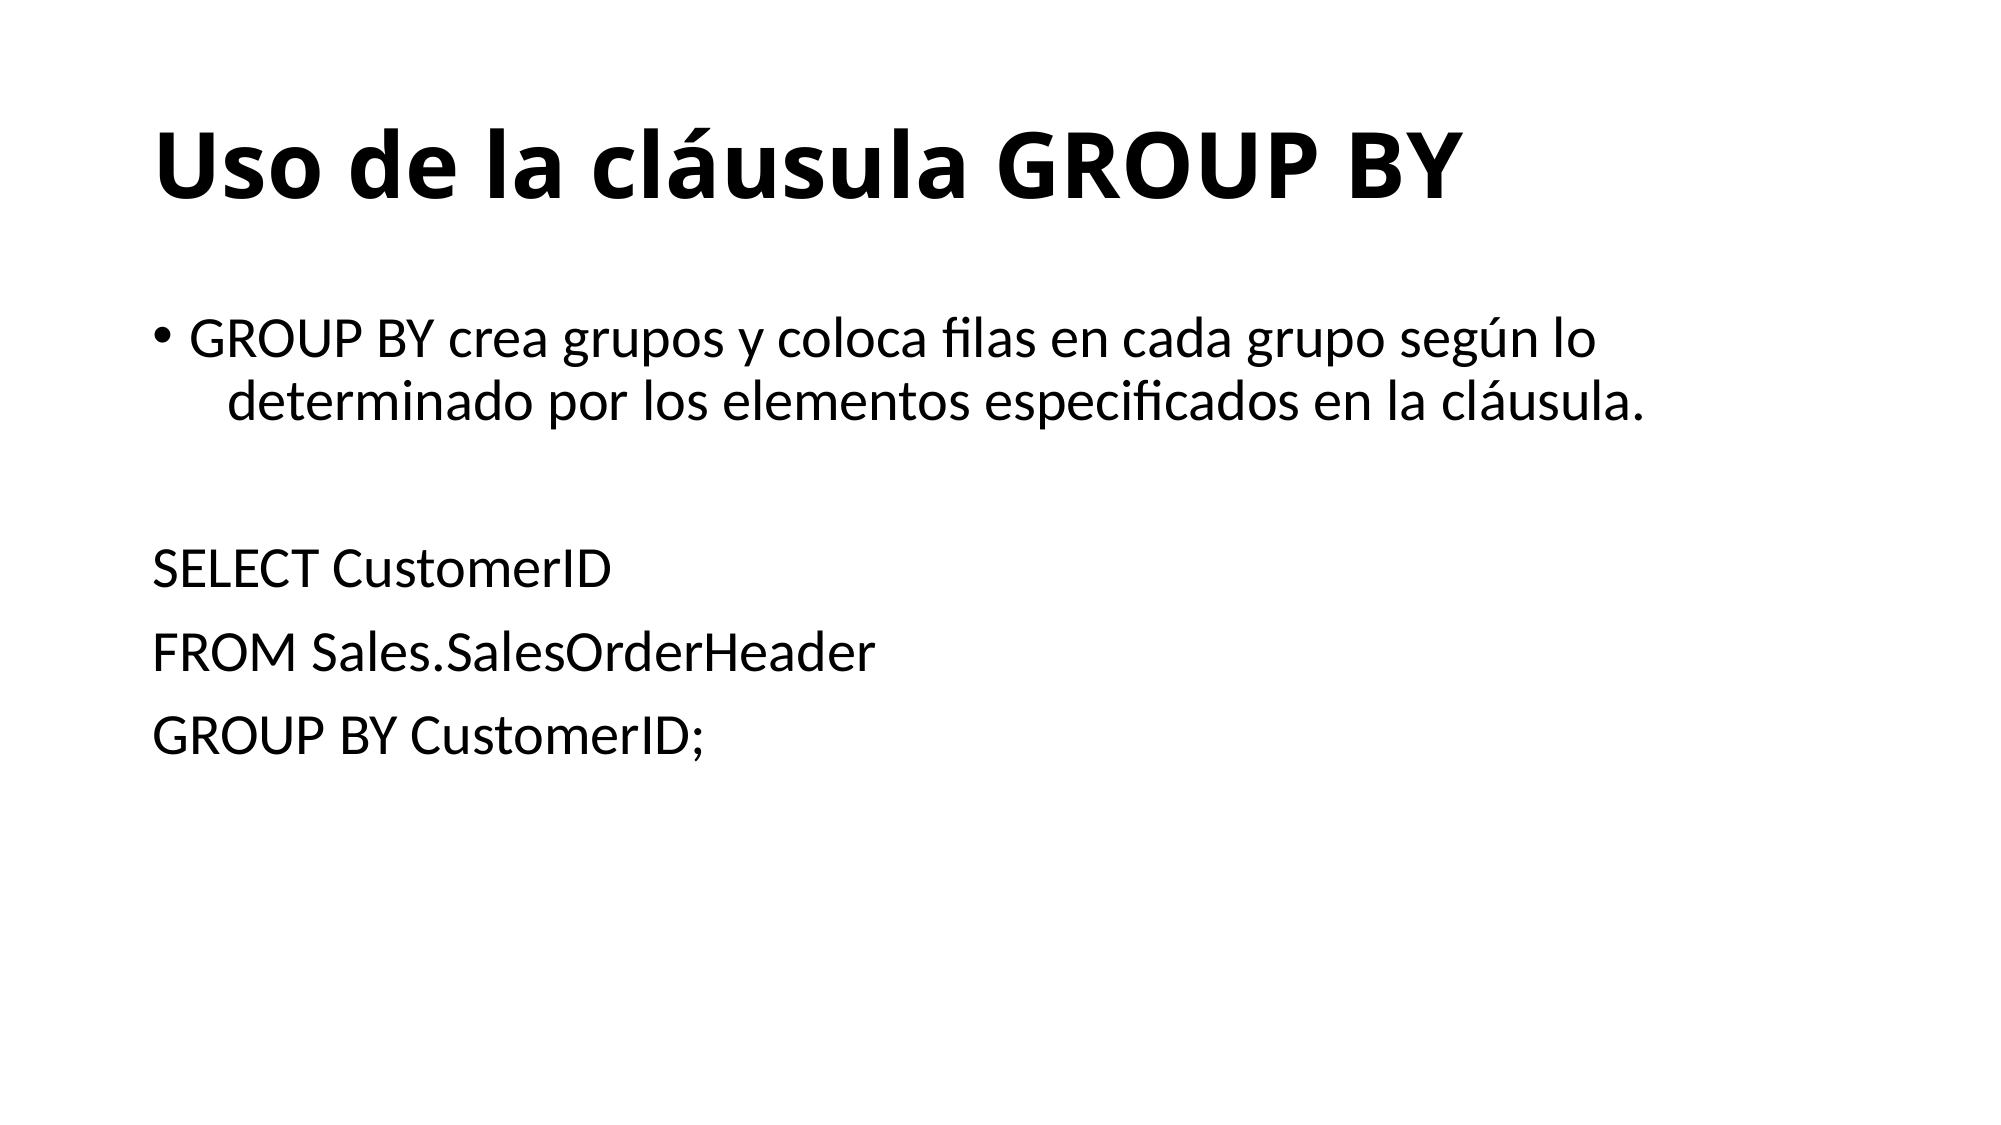

# Uso de la cláusula GROUP BY
GROUP BY crea grupos y coloca filas en cada grupo según lo determinado por los elementos especificados en la cláusula.
SELECT CustomerID
FROM Sales.SalesOrderHeader
GROUP BY CustomerID;